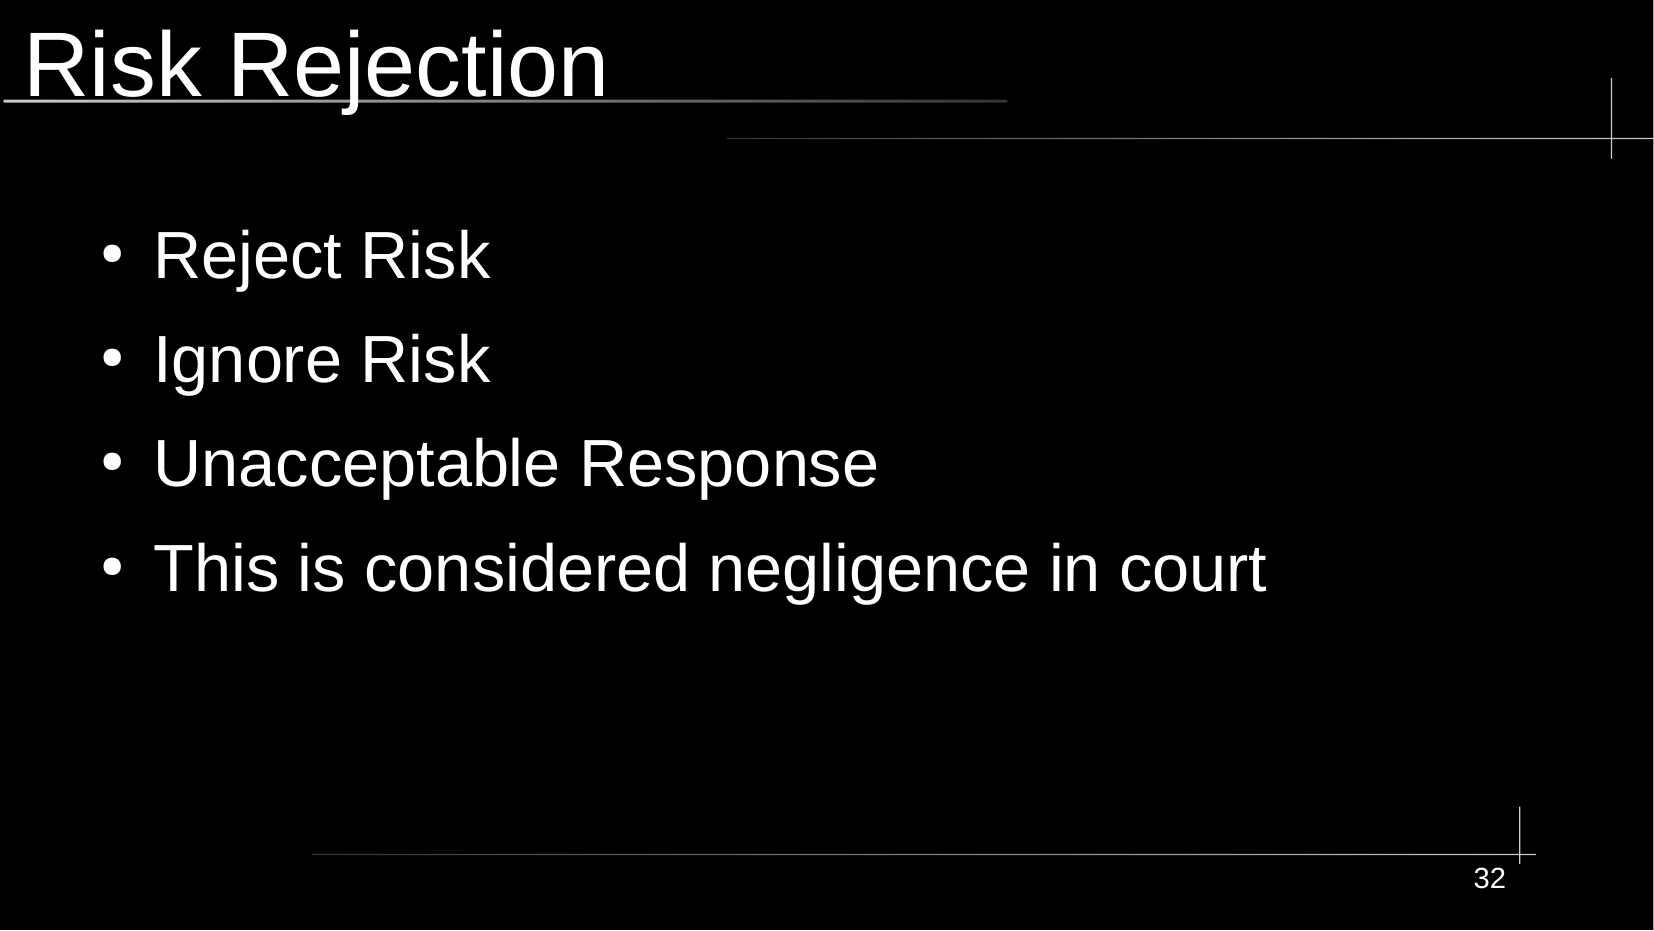

# Risk Rejection
Reject Risk
Ignore Risk
Unacceptable Response
This is considered negligence in court
32